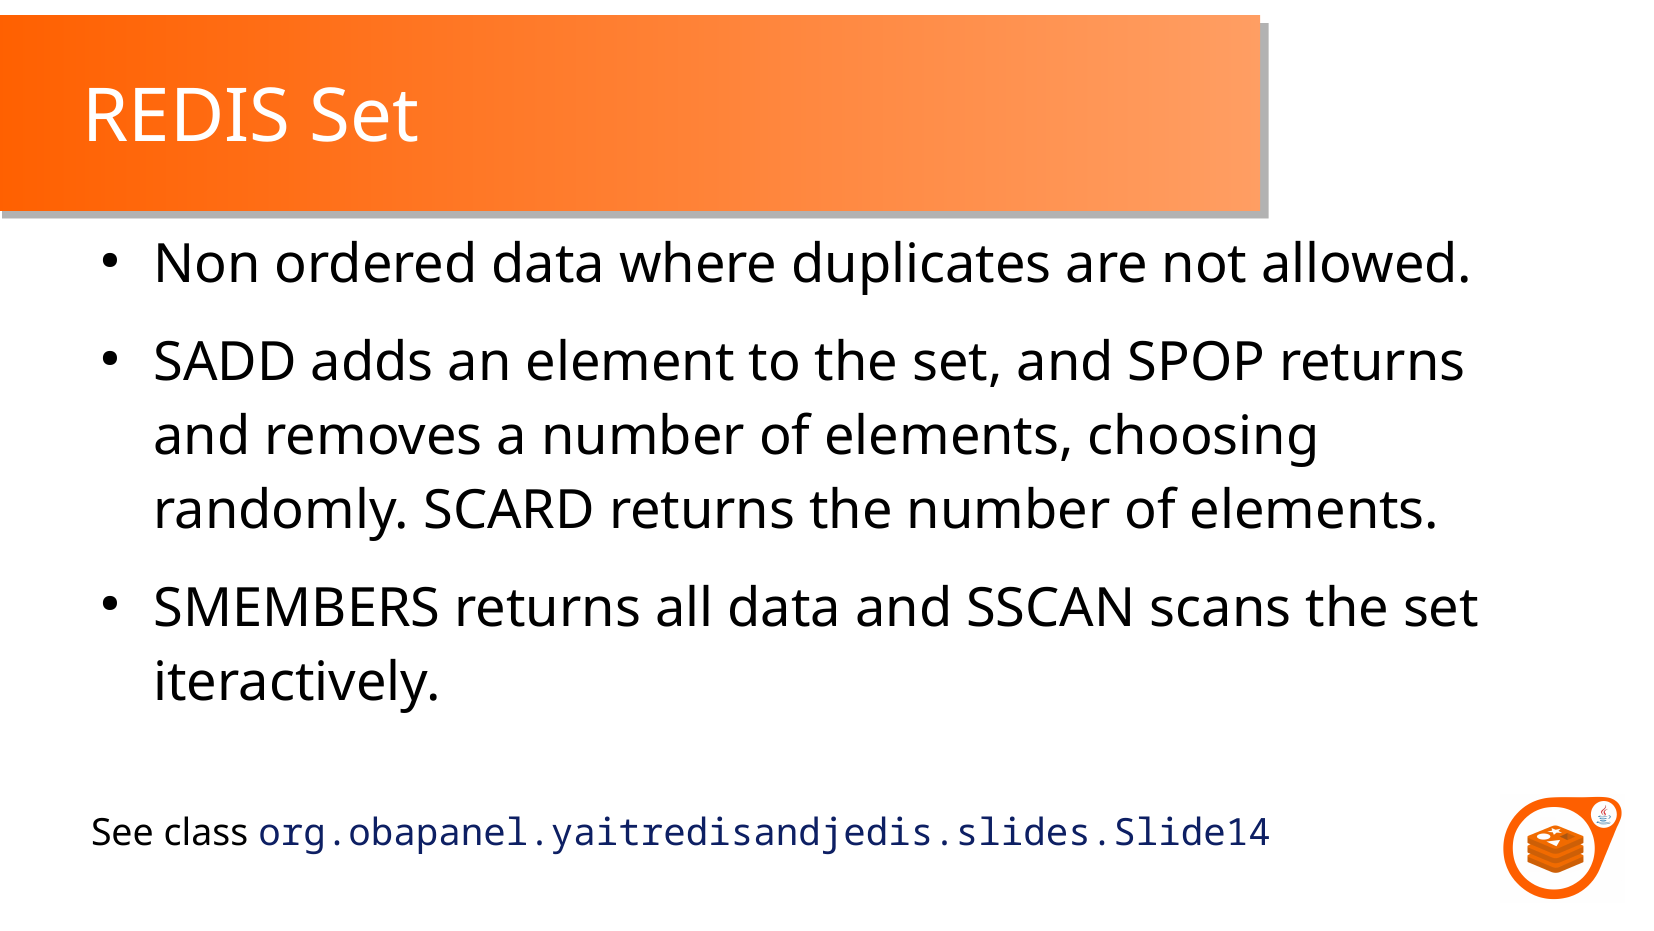

# REDIS Set
Non ordered data where duplicates are not allowed.
SADD adds an element to the set, and SPOP returns and removes a number of elements, choosing randomly. SCARD returns the number of elements.
SMEMBERS returns all data and SSCAN scans the set iteractively.
See class org.obapanel.yaitredisandjedis.slides.Slide14